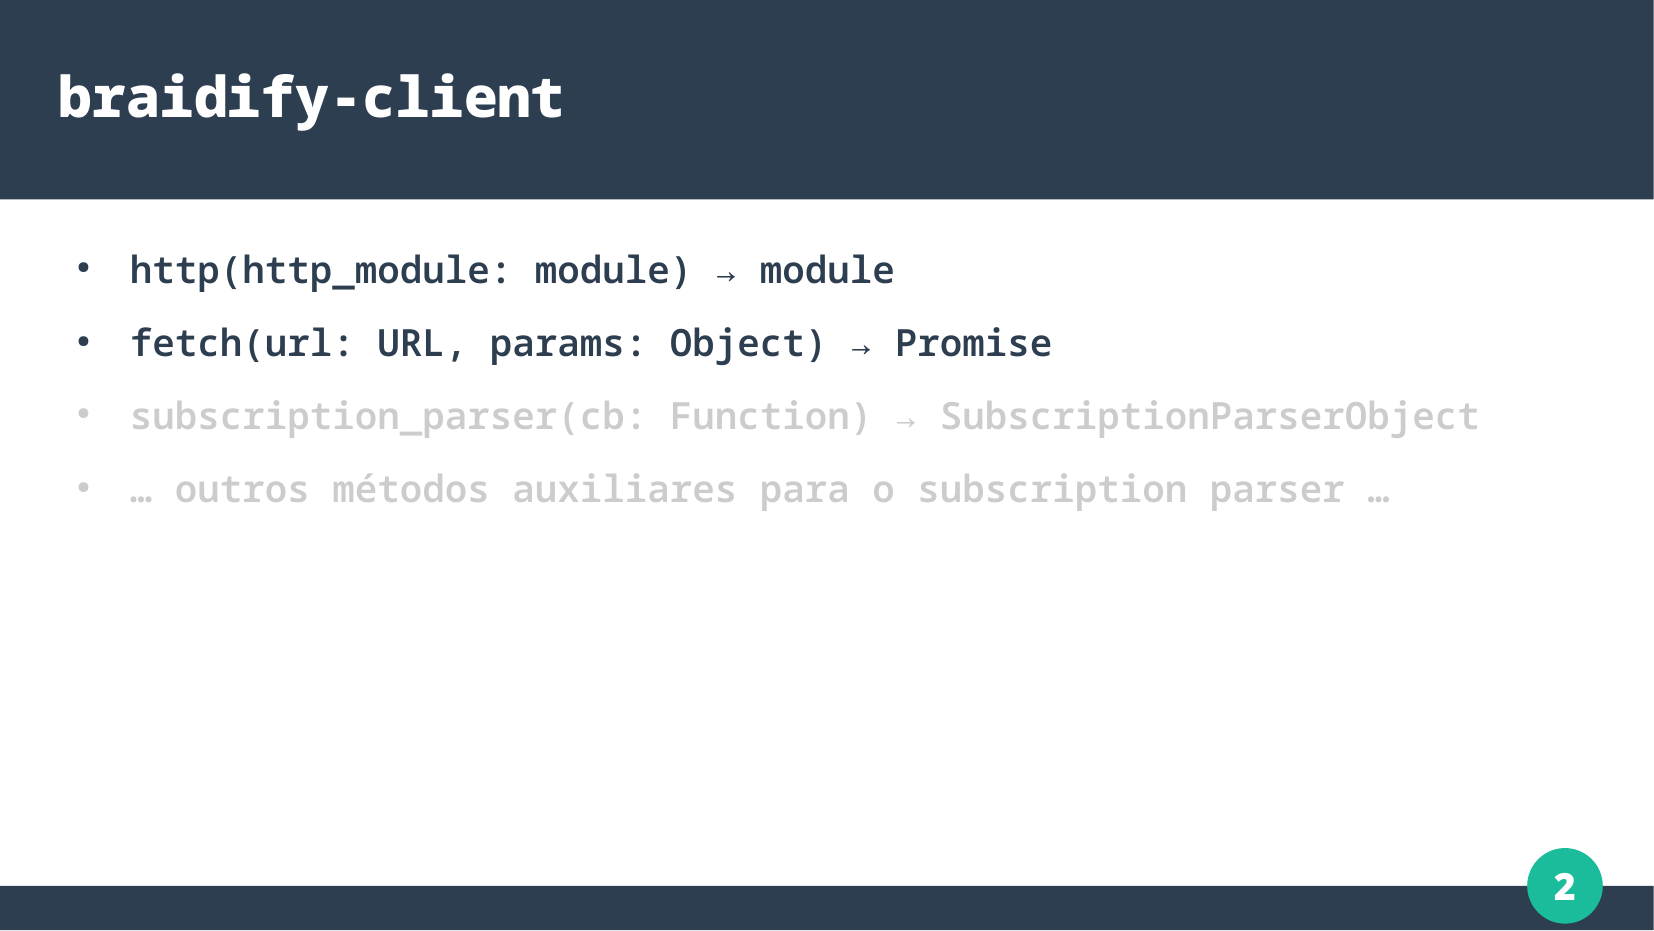

# braidify-client
http(http_module: module) → module
fetch(url: URL, params: Object) → Promise
subscription_parser(cb: Function) → SubscriptionParserObject
… outros métodos auxiliares para o subscription parser …